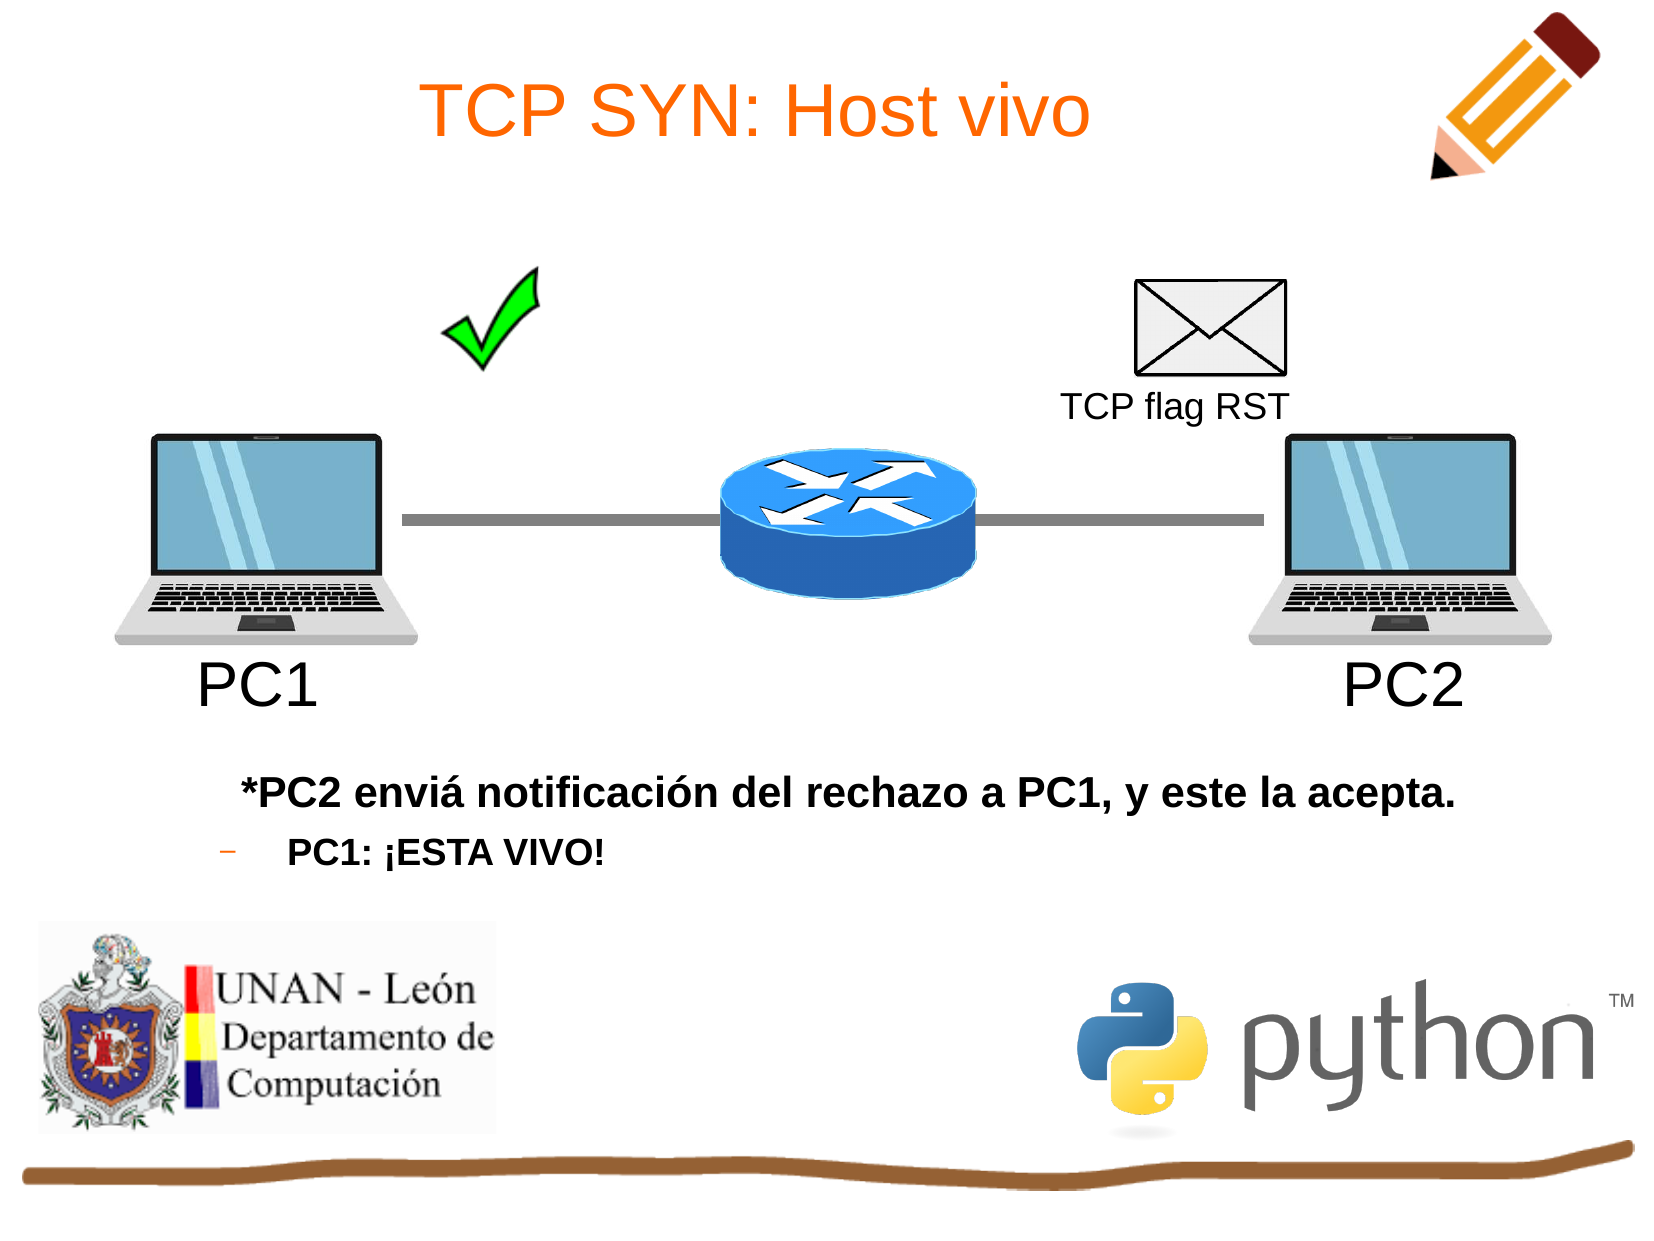

# TCP SYN: Host vivo
TCP flag RST
PC1
PC2
*PC2 enviá notificación del rechazo a PC1, y este la acepta.
PC1: ¡ESTA VIVO!